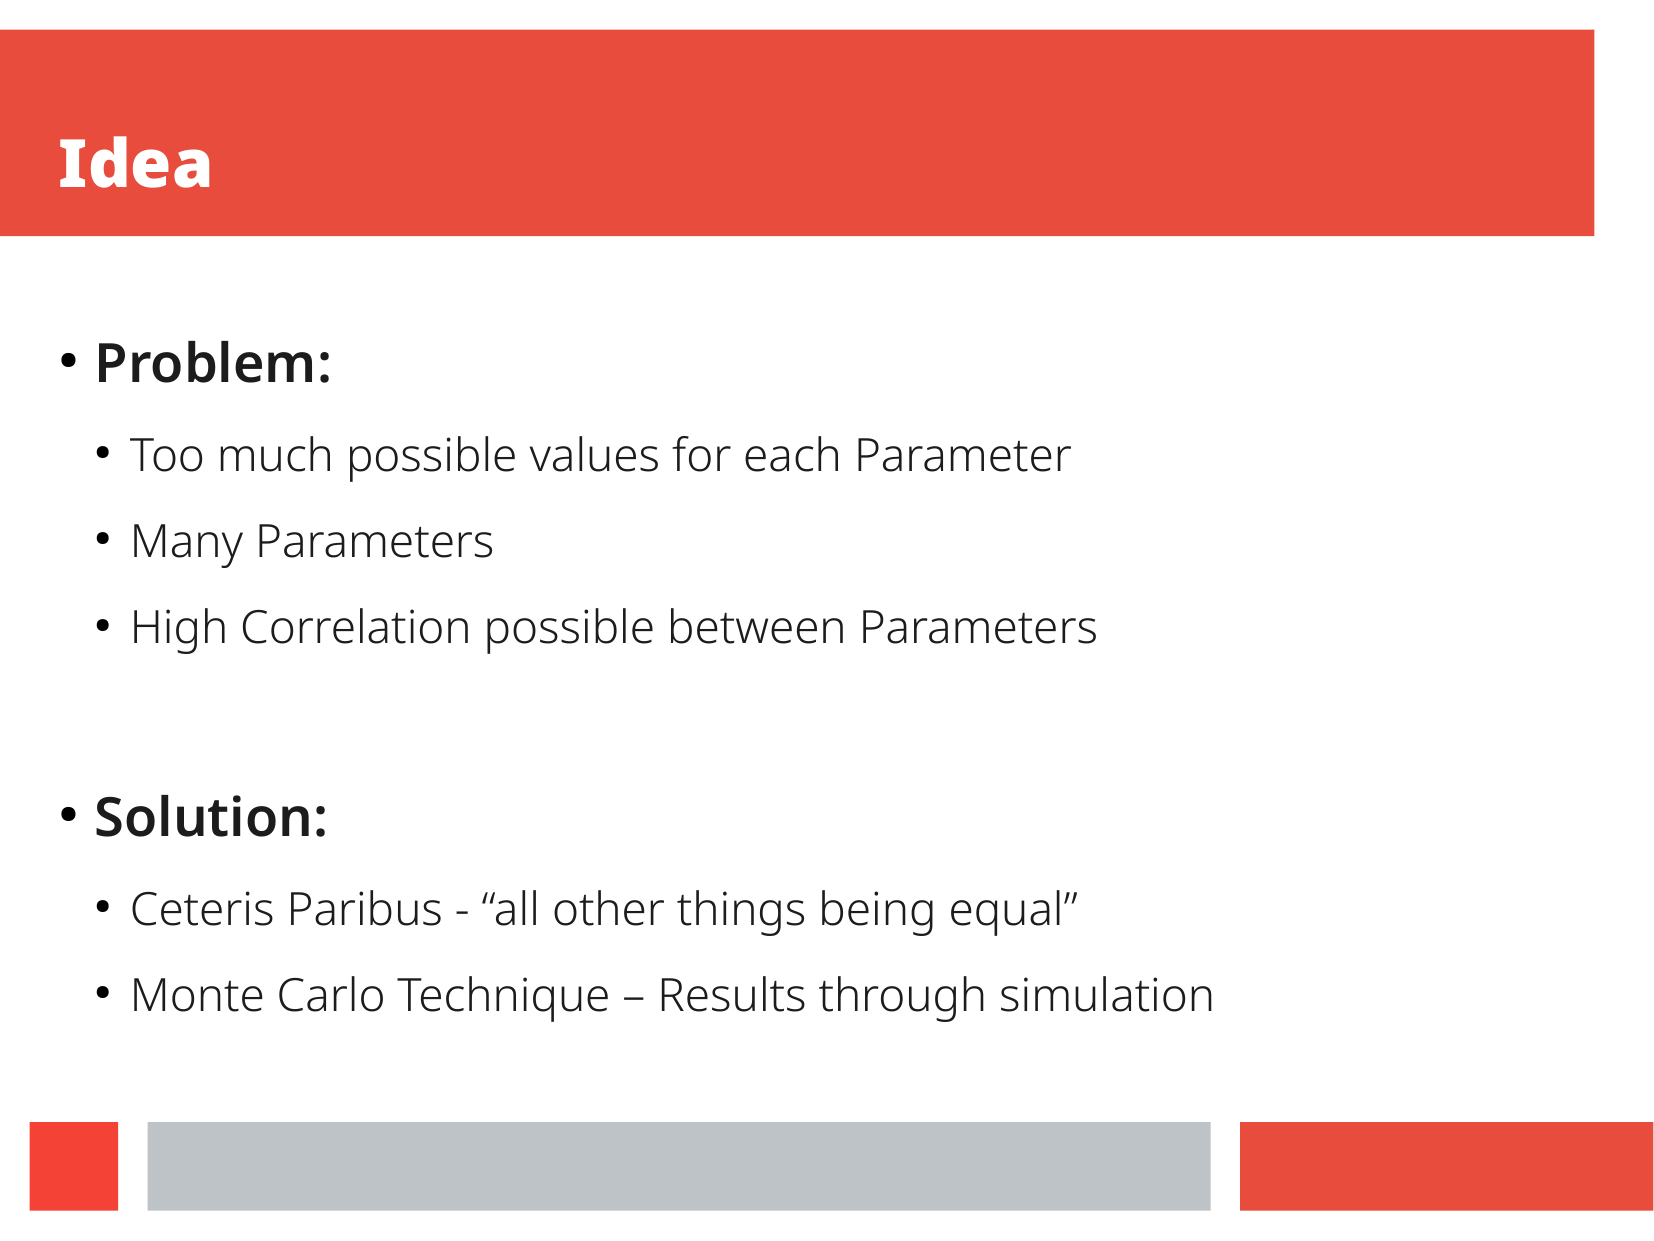

# Idea
Problem:
Too much possible values for each Parameter
Many Parameters
High Correlation possible between Parameters
Solution:
Ceteris Paribus - “all other things being equal”
Monte Carlo Technique – Results through simulation